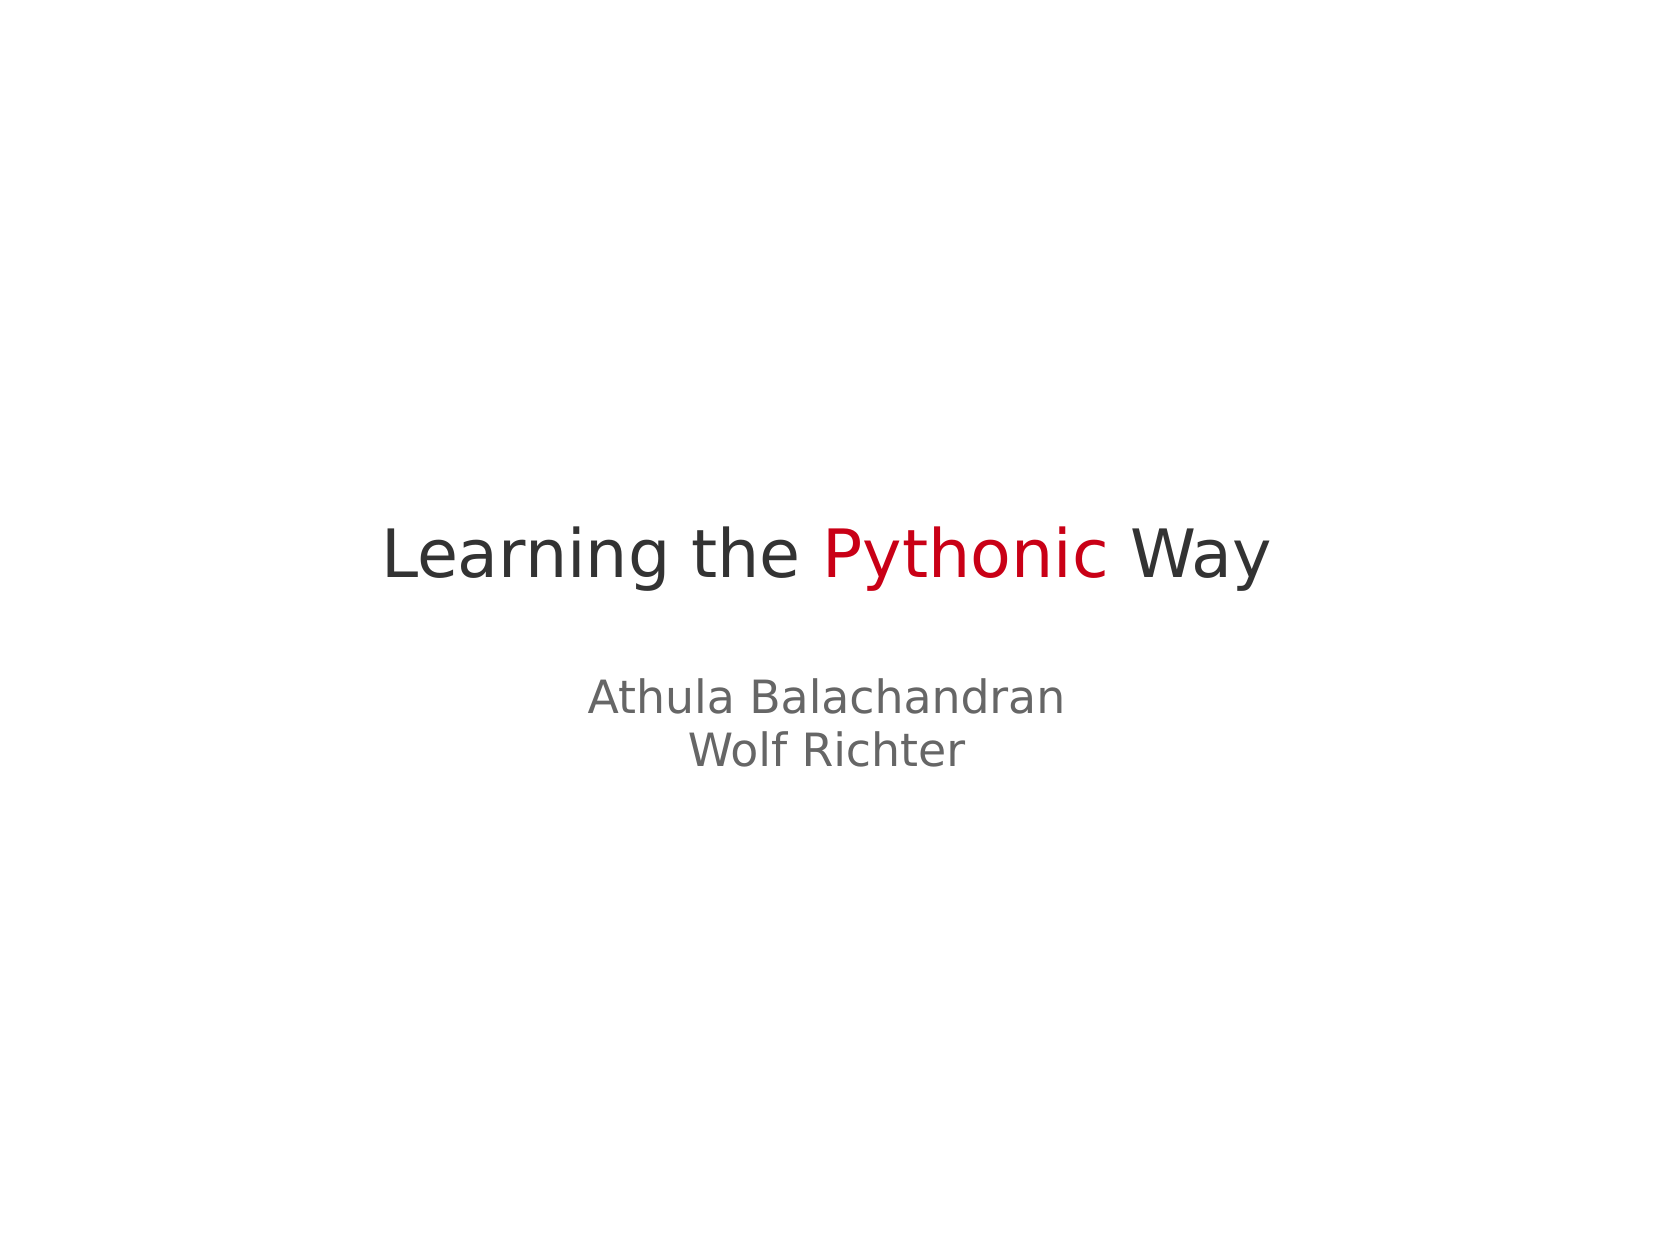

# Learning the Pythonic Way
Athula Balachandran
Wolf Richter